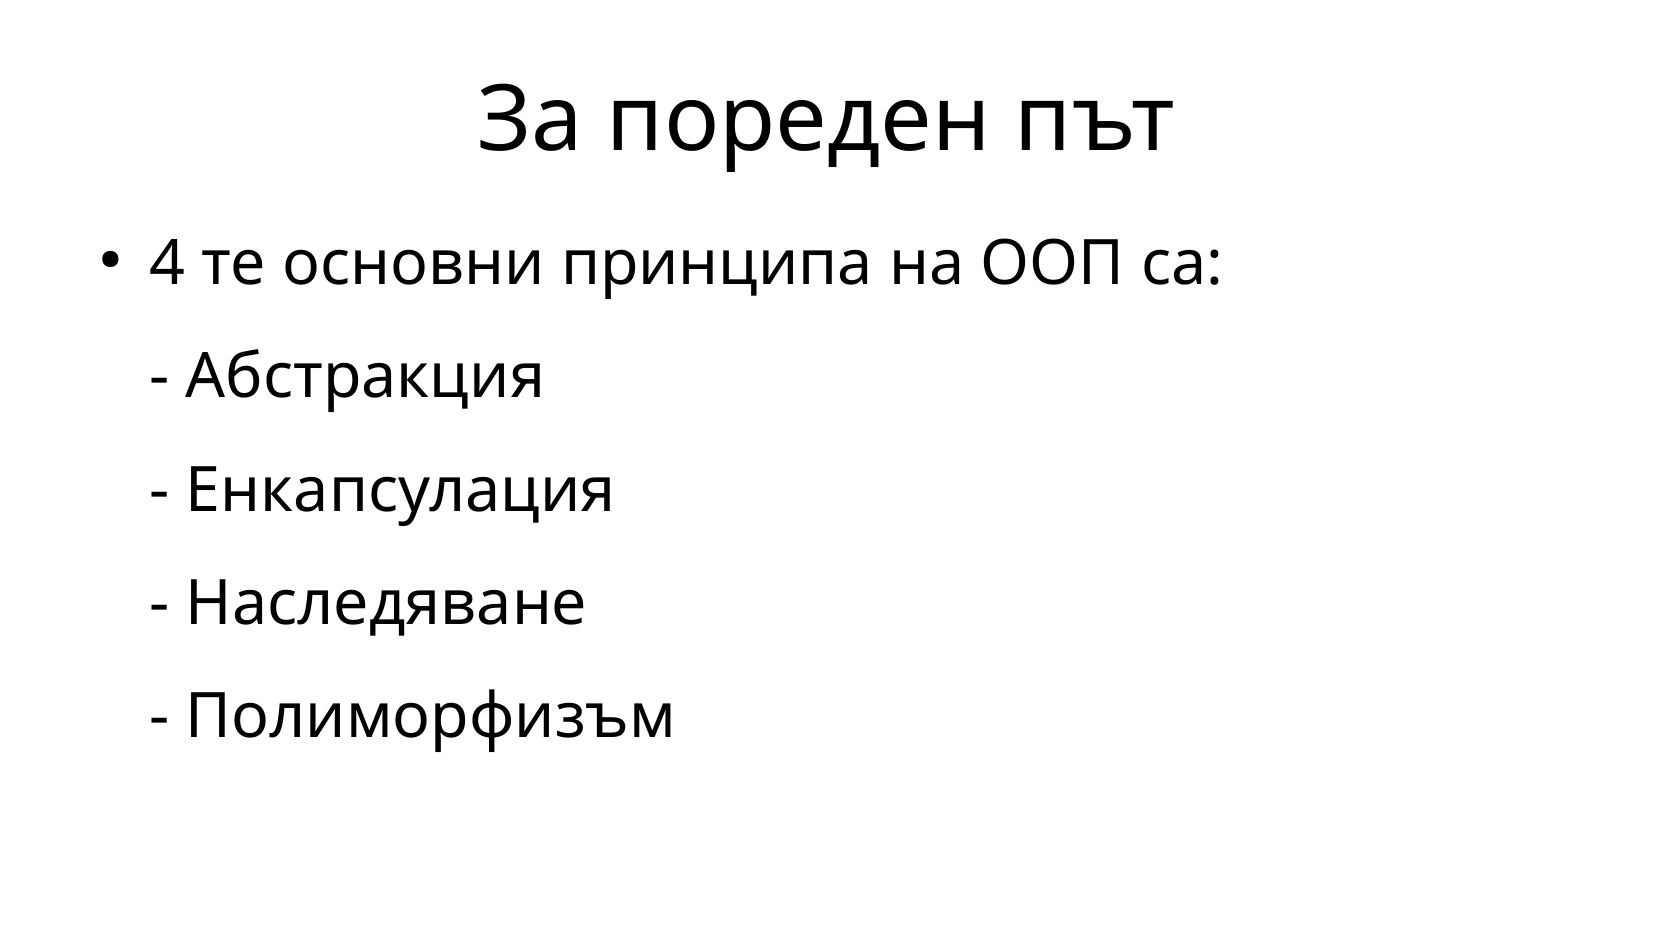

# За пореден път
4 те основни принципа на ООП са:
- Абстракция
- Енкапсулация
- Наследяване
- Полиморфизъм